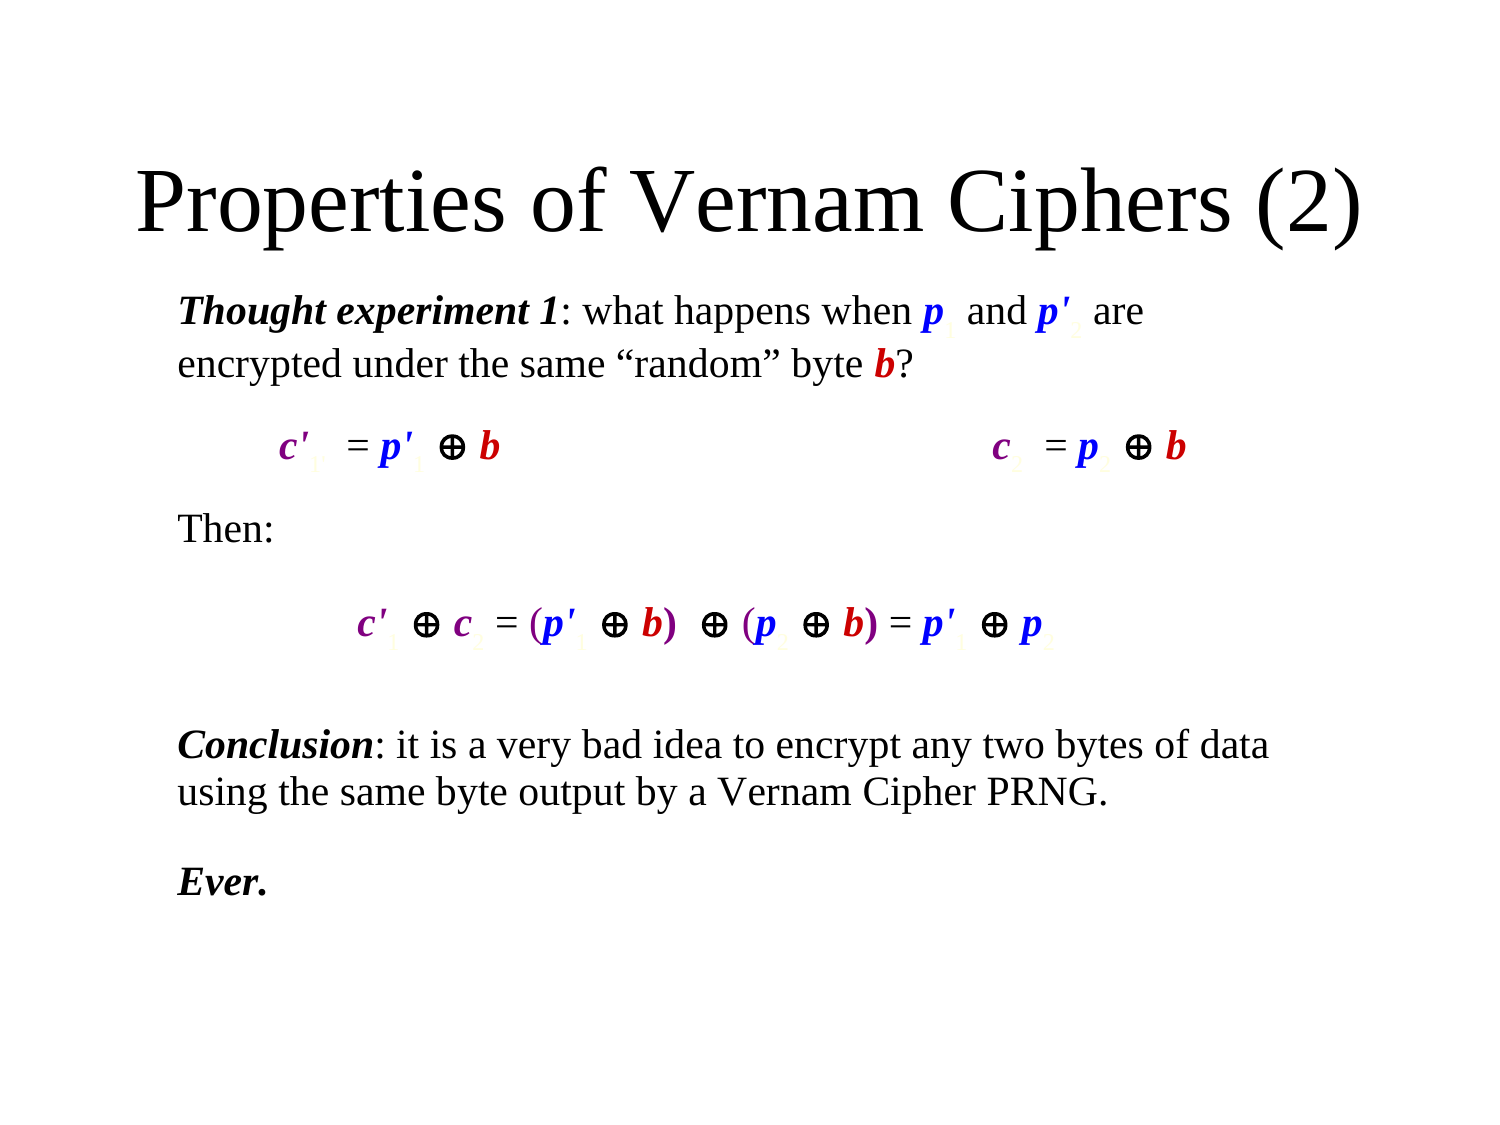

# Properties of Vernam Ciphers (2)
Thought experiment 1: what happens when p1 and p'2 are encrypted under the same “random” byte b?
c'1' = p'1  b
c2 = p2  b
Then:
c'1  c2 = (p'1  b)  (p2  b) = p'1  p2
Conclusion: it is a very bad idea to encrypt any two bytes of data using the same byte output by a Vernam Cipher PRNG.
Ever.